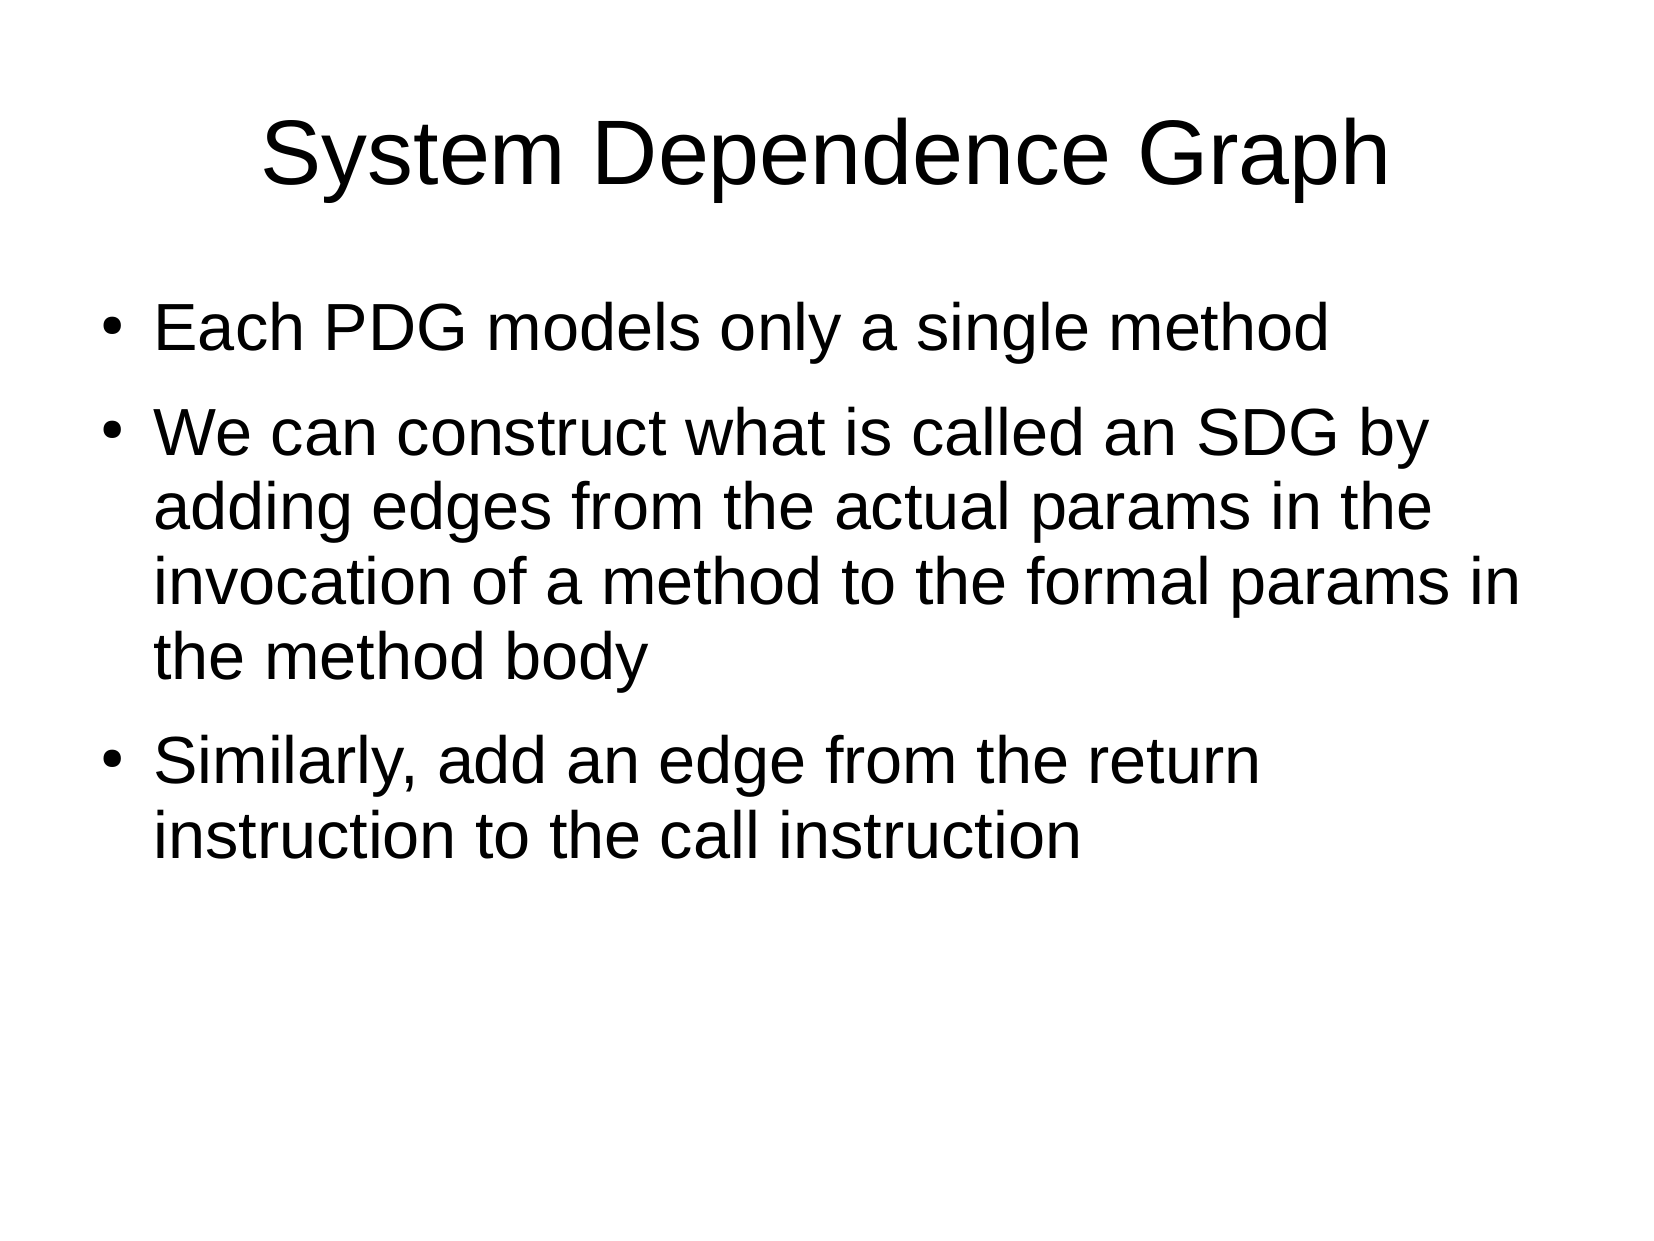

# System Dependence Graph
Each PDG models only a single method
We can construct what is called an SDG by adding edges from the actual params in the invocation of a method to the formal params in the method body
Similarly, add an edge from the return instruction to the call instruction